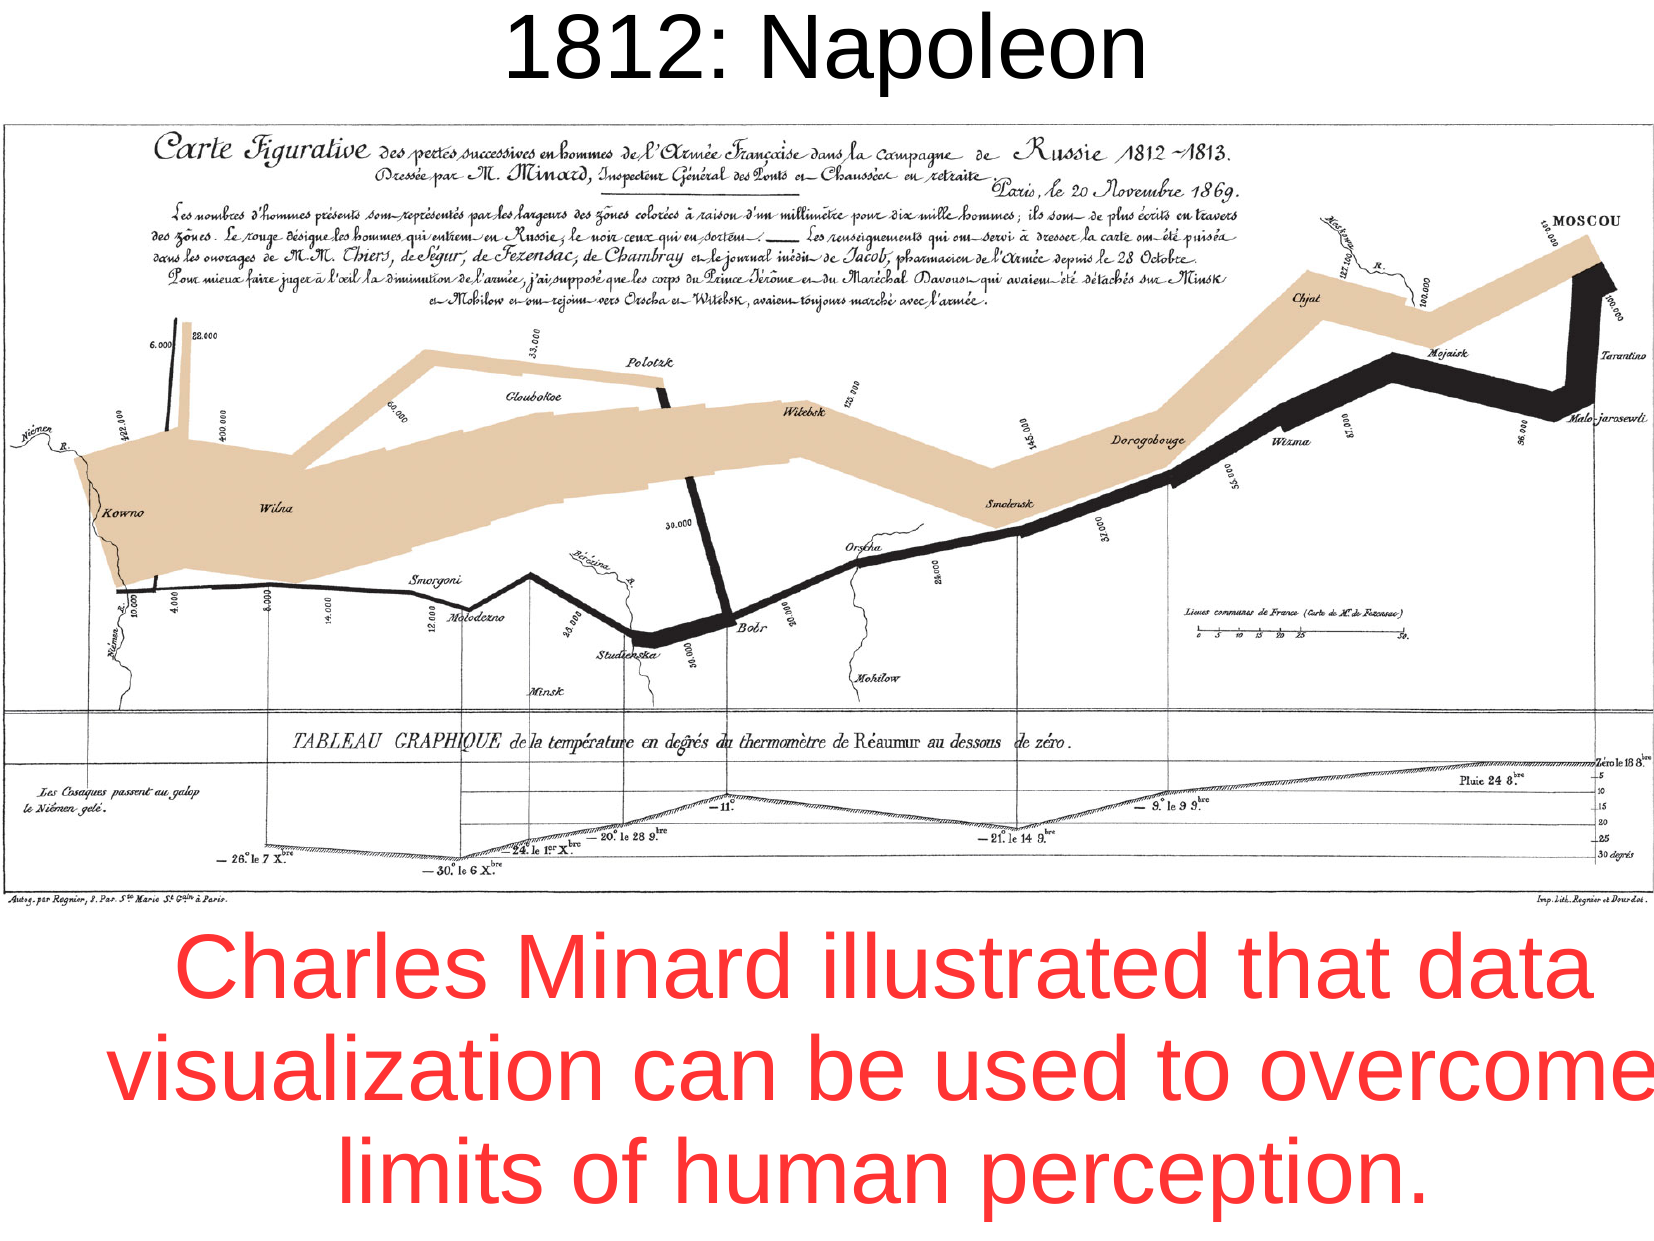

# 1812: Napoleon
Charles Minard illustrated that data visualization can be used to overcome limits of human perception.